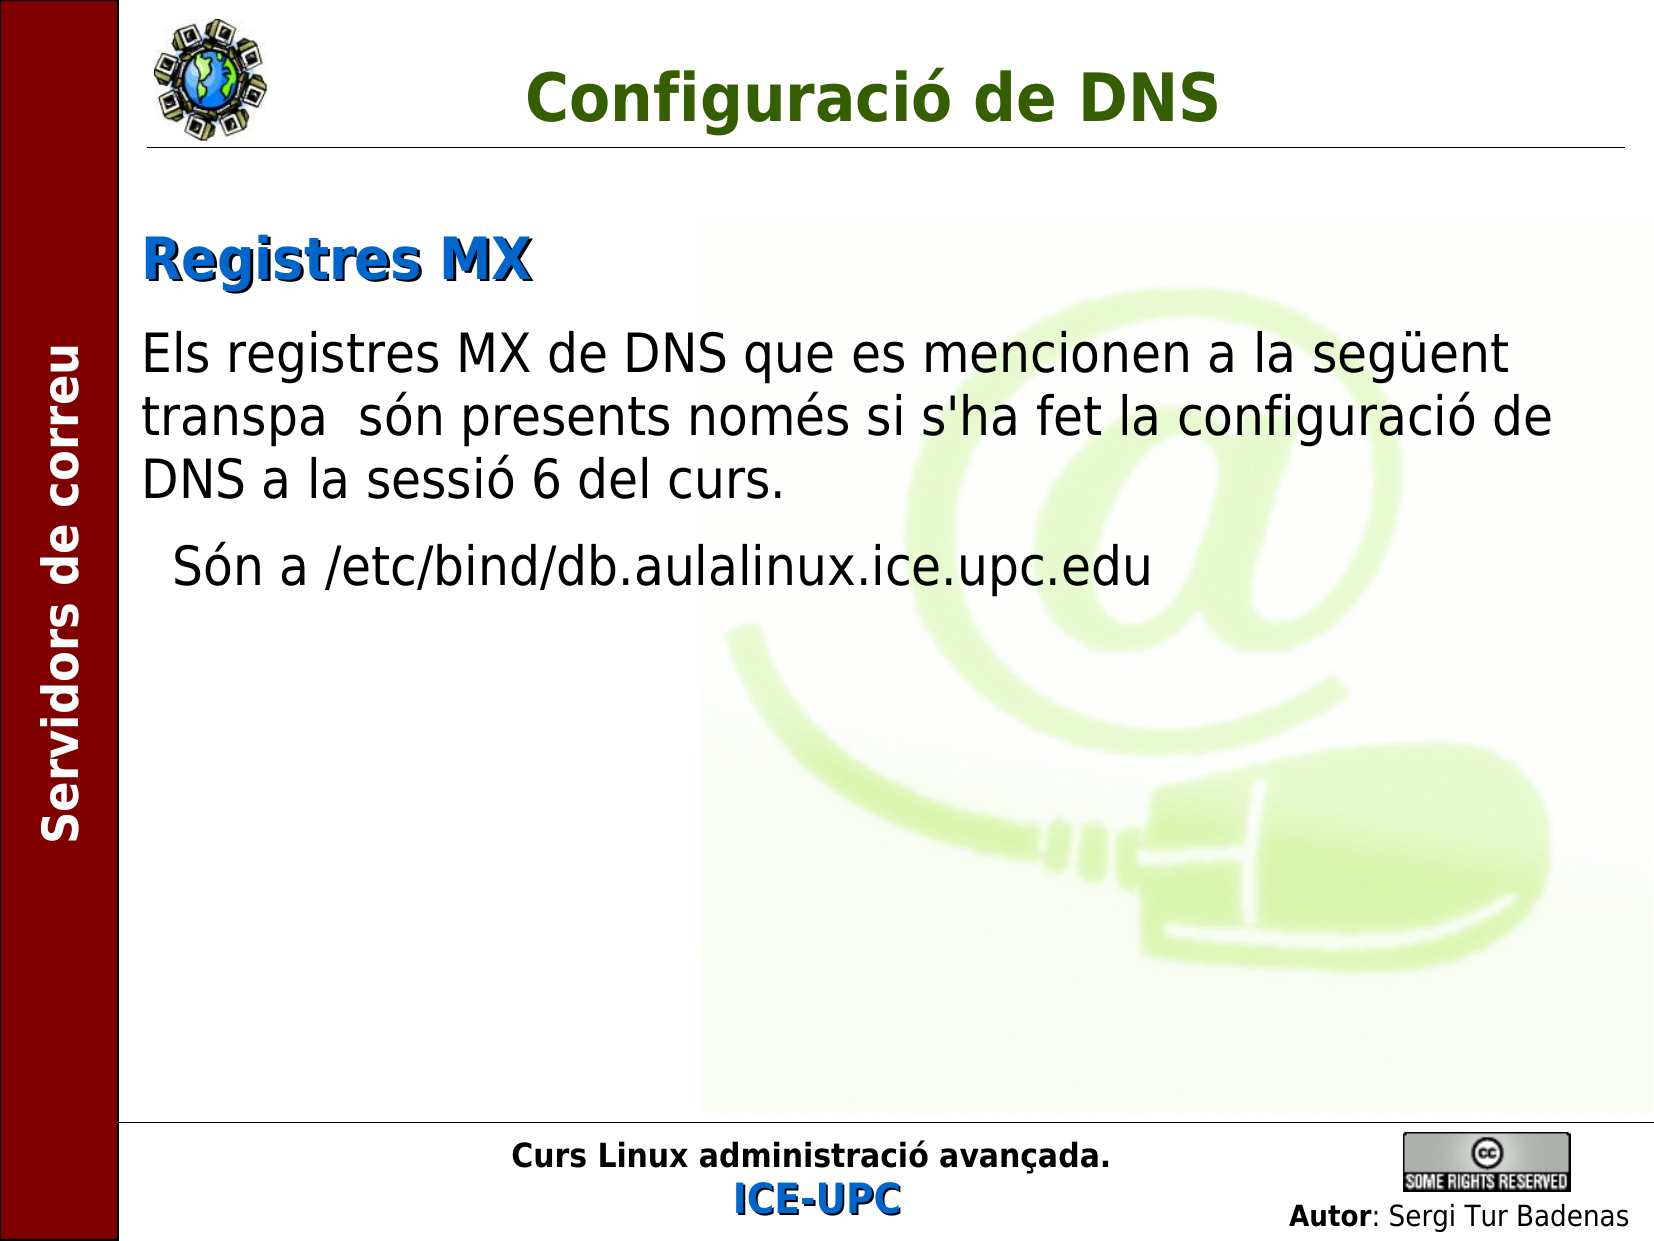

# Configuració de DNS
Registres MX
Els registres MX de DNS que es mencionen a la següent transpa són presents només si s'ha fet la configuració de DNS a la sessió 6 del curs.
 Són a /etc/bind/db.aulalinux.ice.upc.edu